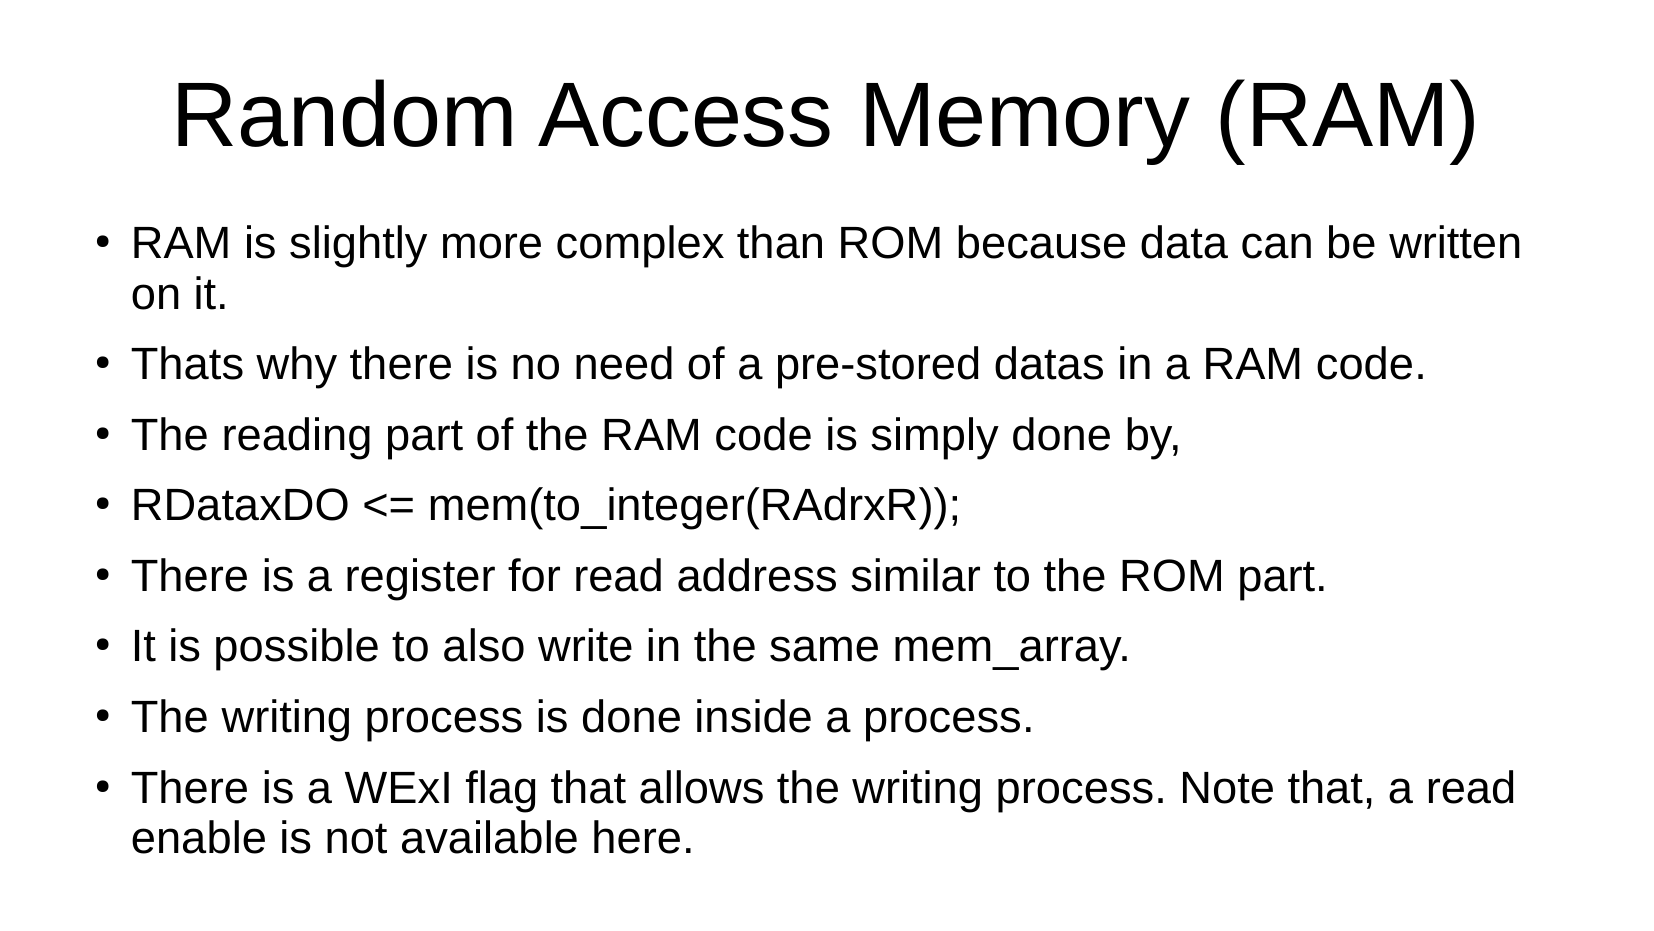

# Random Access Memory (RAM)
RAM is slightly more complex than ROM because data can be written on it.
Thats why there is no need of a pre-stored datas in a RAM code.
The reading part of the RAM code is simply done by,
RDataxDO <= mem(to_integer(RAdrxR));
There is a register for read address similar to the ROM part.
It is possible to also write in the same mem_array.
The writing process is done inside a process.
There is a WExI flag that allows the writing process. Note that, a read enable is not available here.